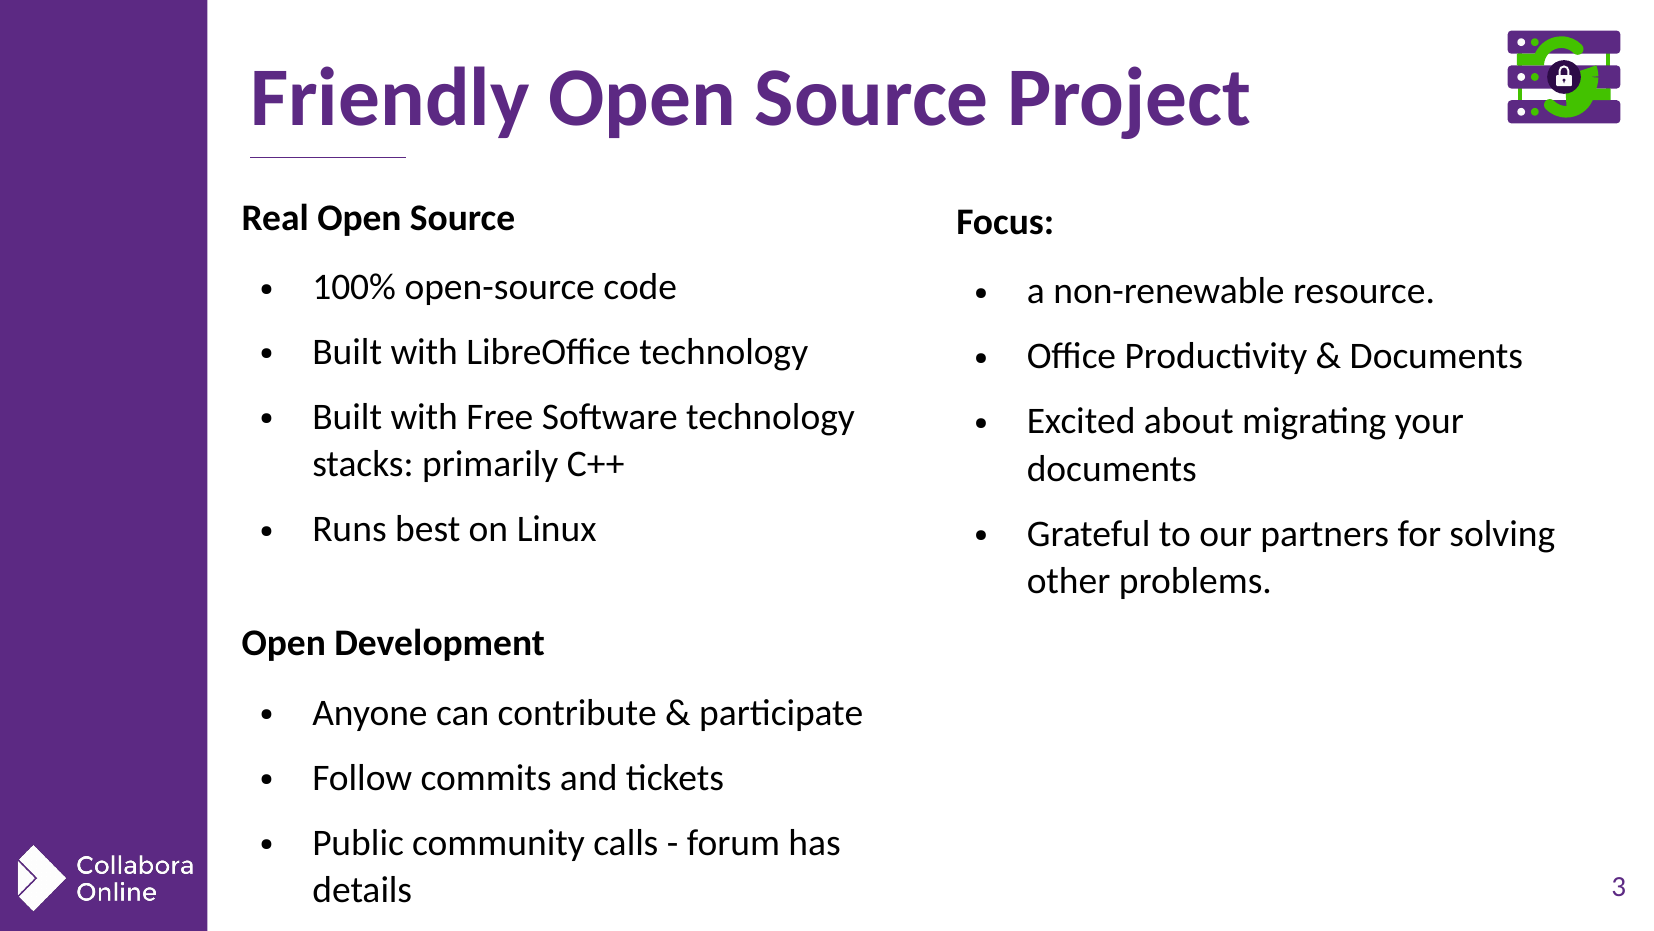

# Friendly Open Source Project
Real Open Source
100% open-source code
Built with LibreOffice technology
Built with Free Software technology stacks: primarily C++
Runs best on Linux
Open Development
Anyone can contribute & participate
Follow commits and tickets
Public community calls - forum has details
Focus:
a non-renewable resource.
Office Productivity & Documents
Excited about migrating your
documents
Grateful to our partners for solving
other problems.
3